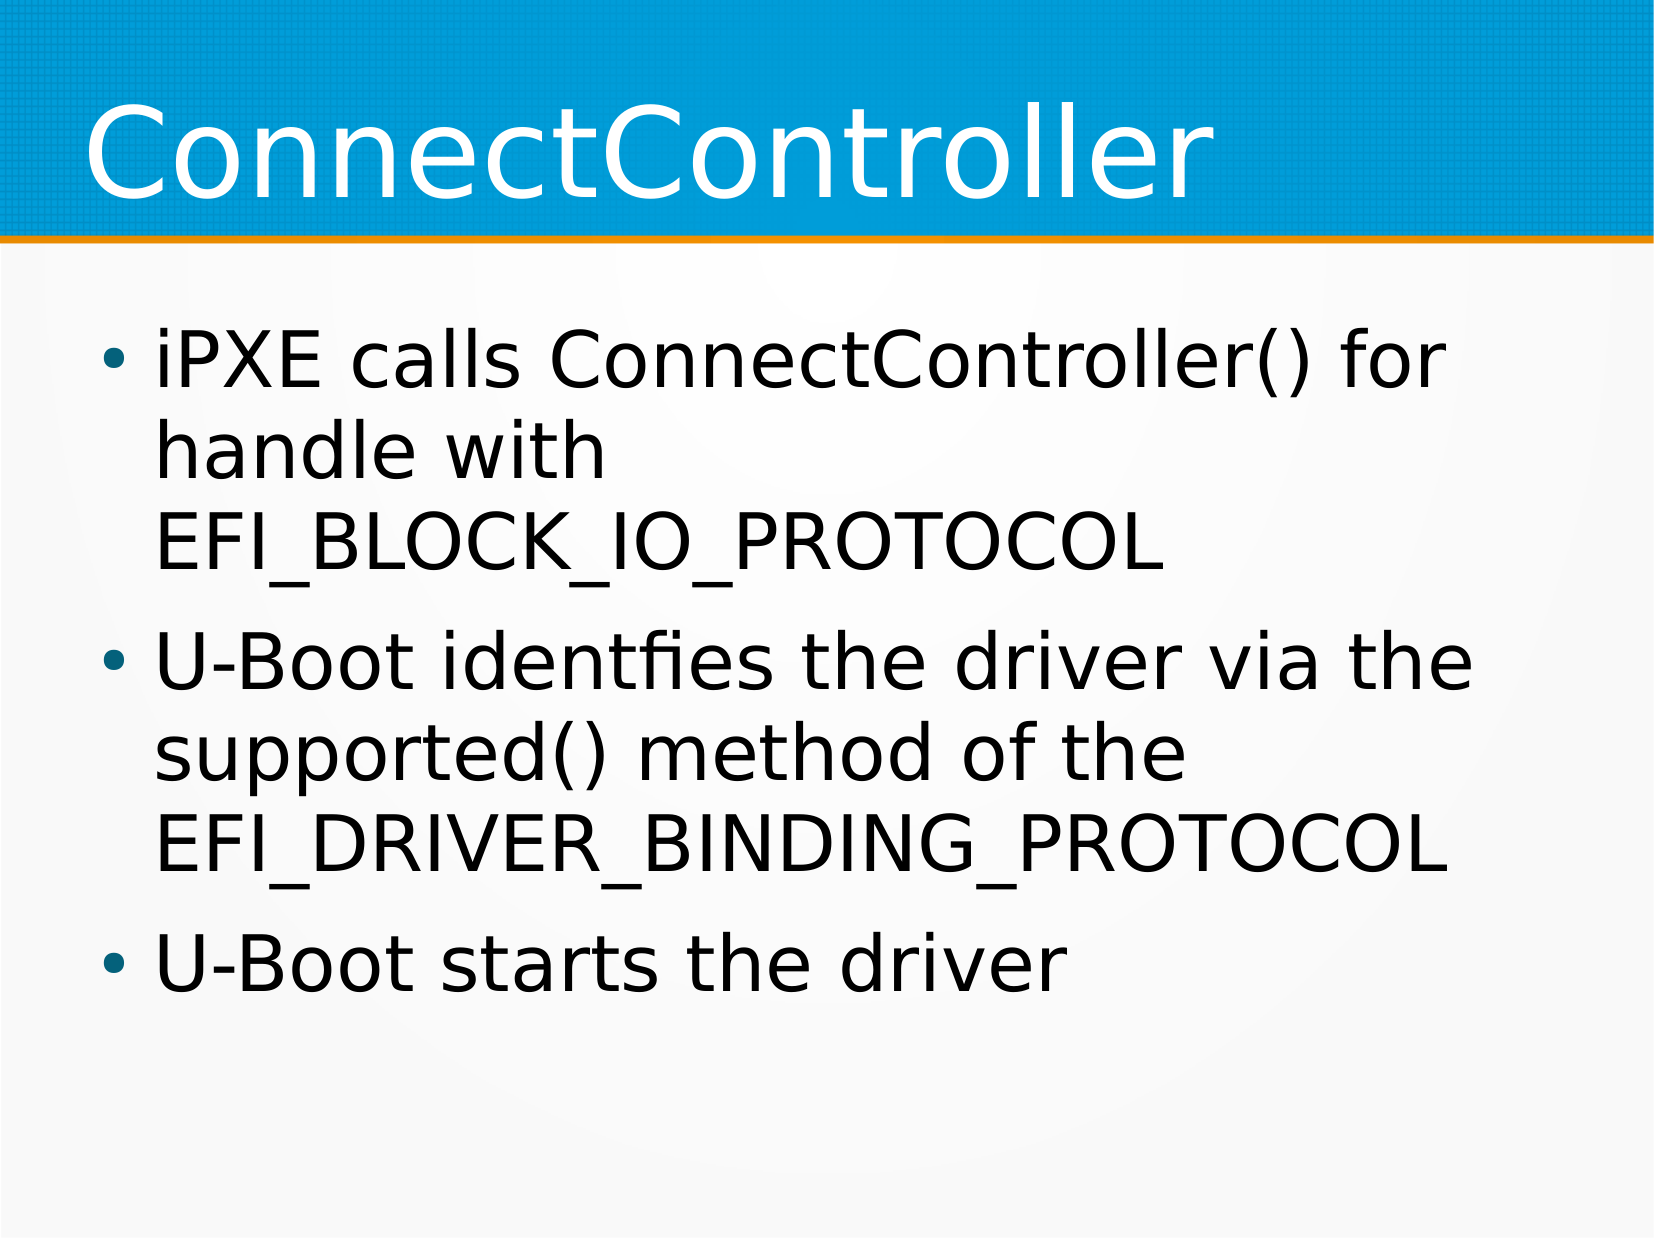

# ConnectController
iPXE calls ConnectController() for handle with EFI_BLOCK_IO_PROTOCOL
U-Boot identfies the driver via the supported() method of the EFI_DRIVER_BINDING_PROTOCOL
U-Boot starts the driver